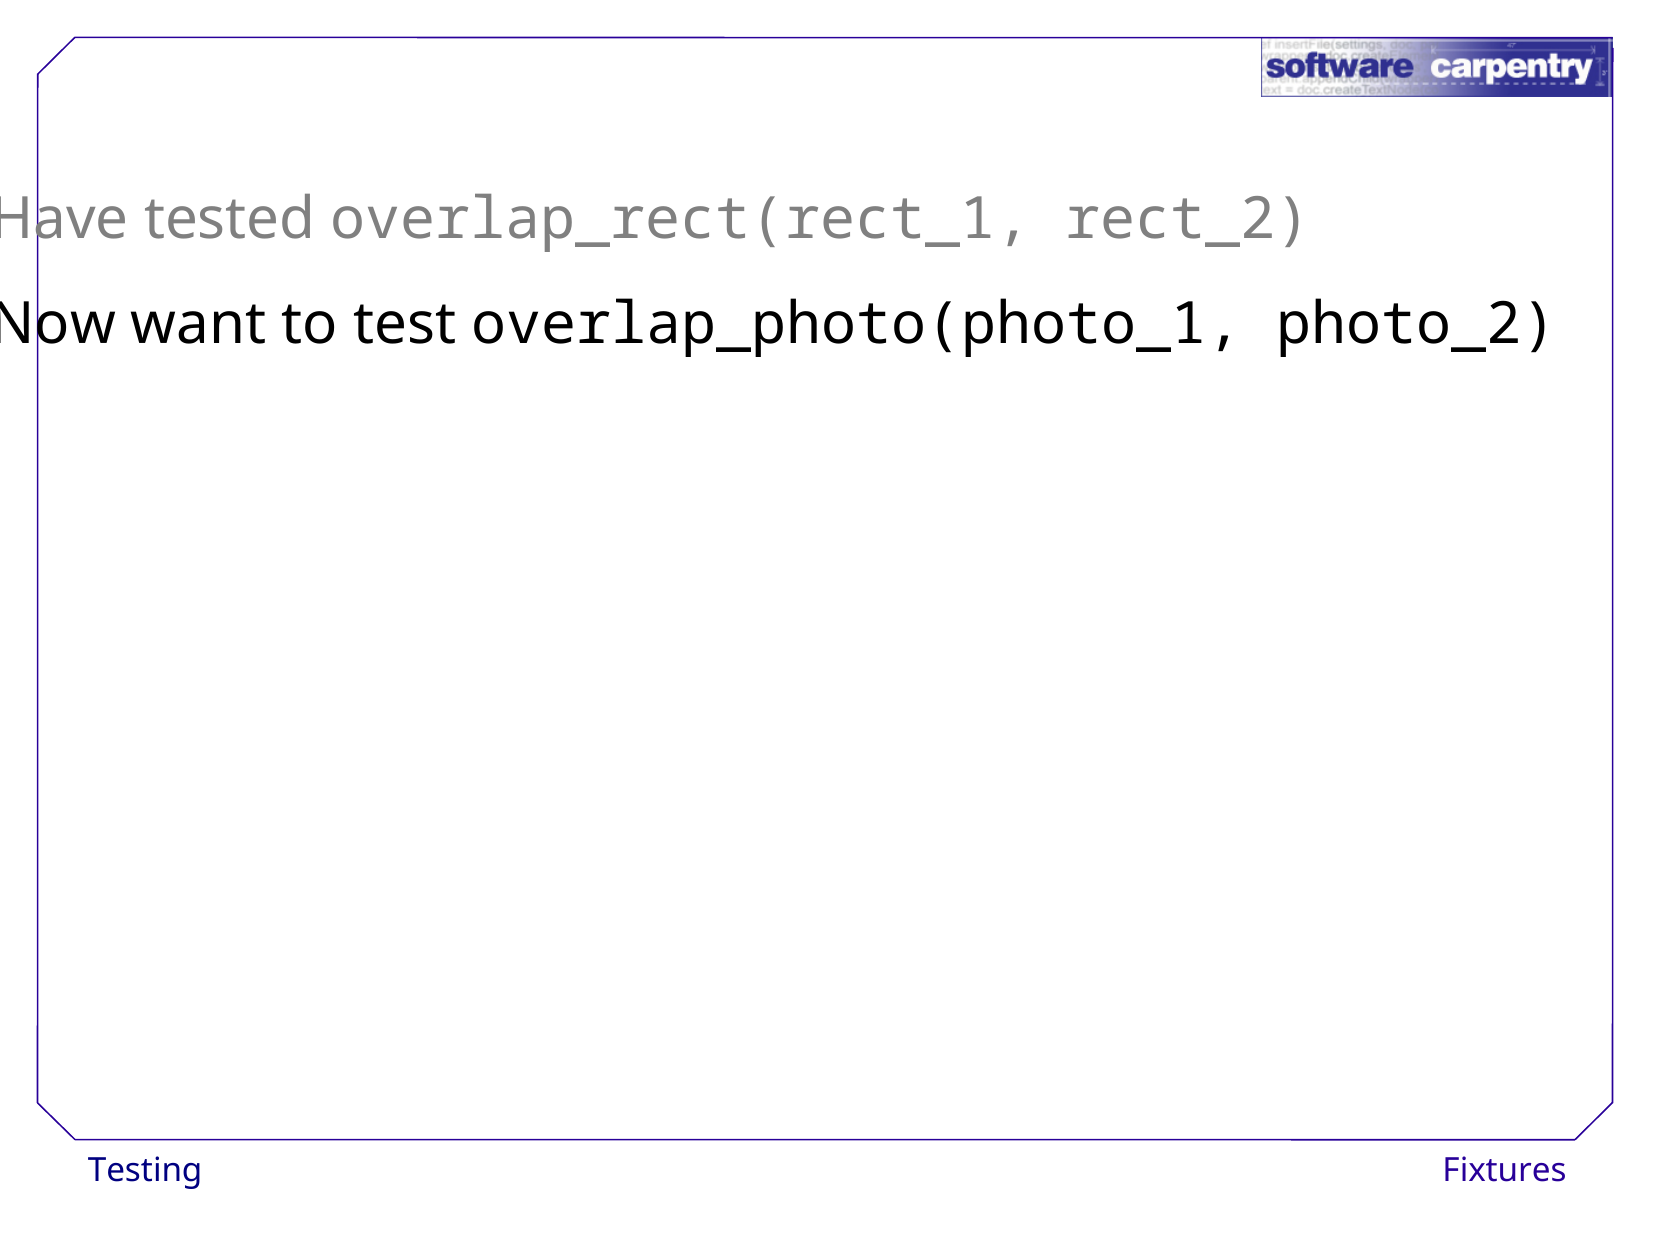

Have tested overlap_rect(rect_1, rect_2)
Now want to test overlap_photo(photo_1, photo_2)